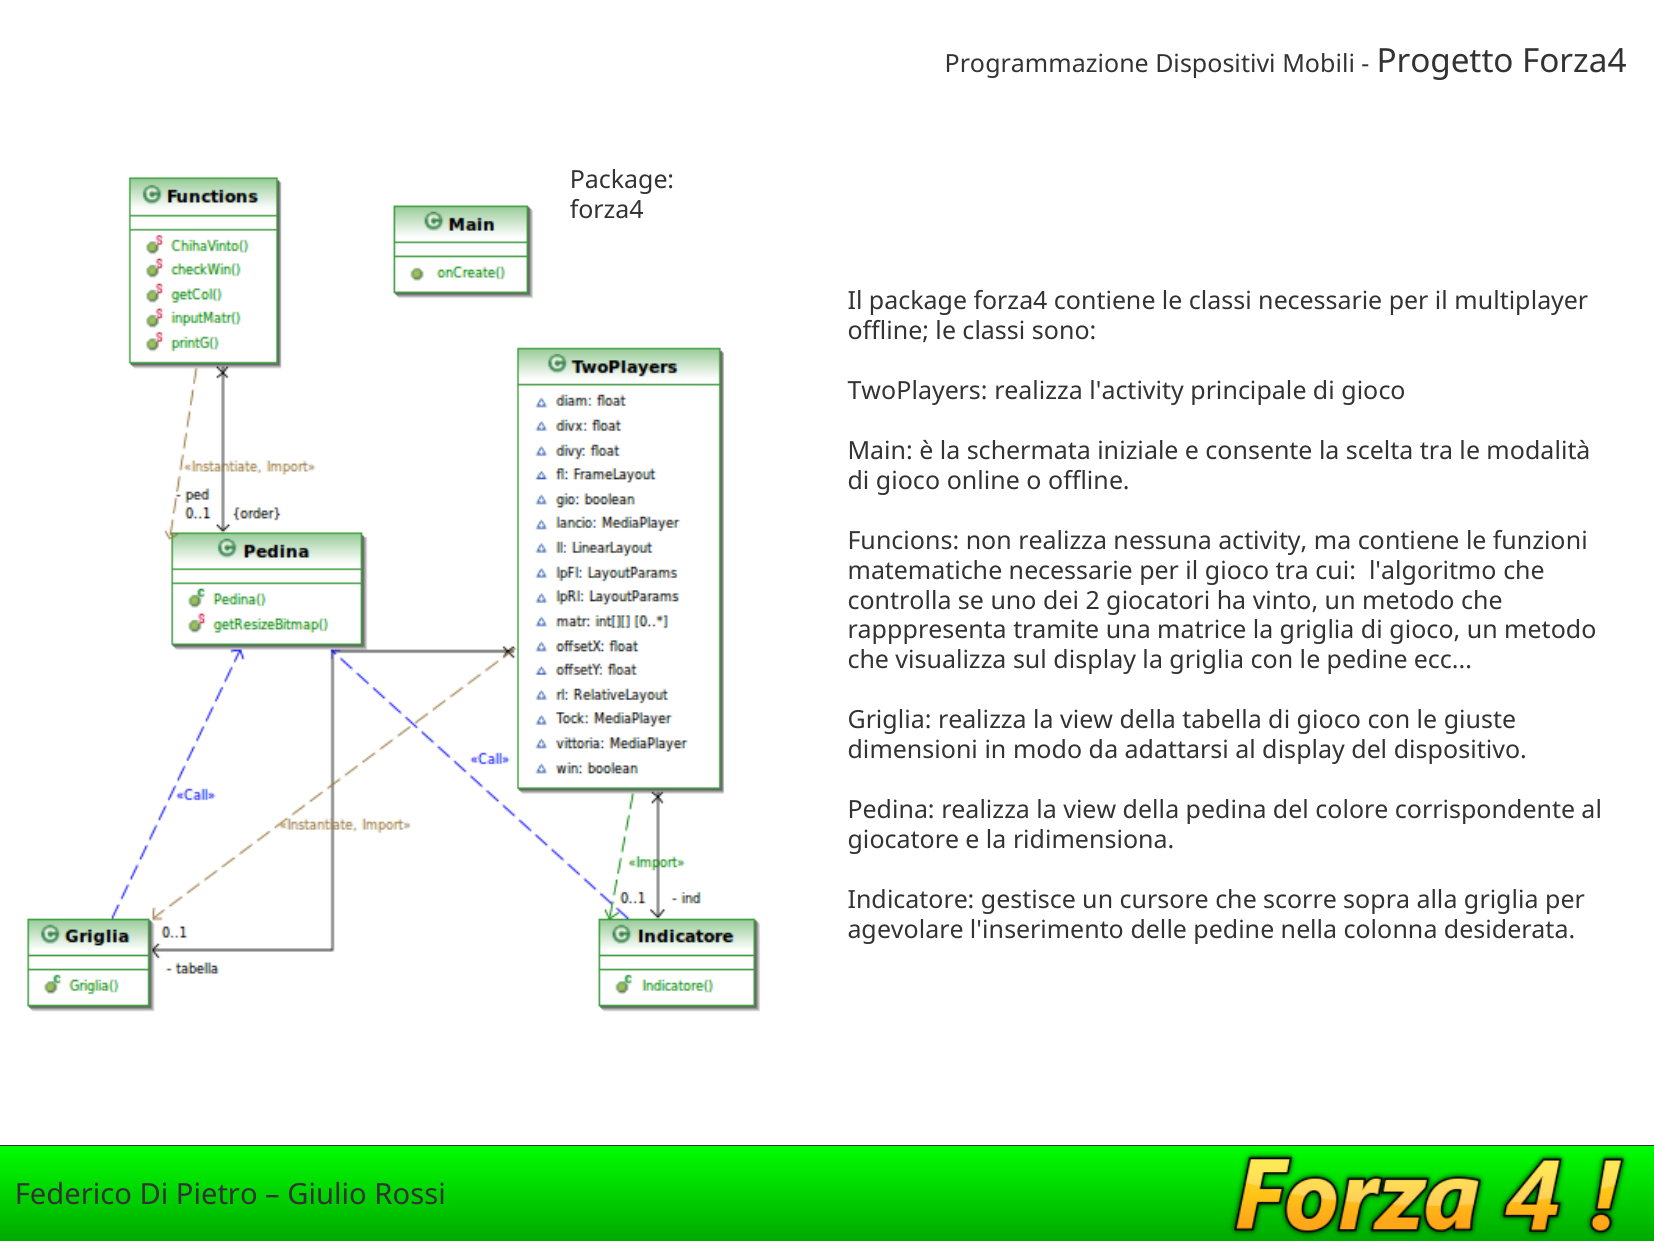

Programmazione Dispositivi Mobili - Progetto Forza4
Package: forza4
Il package forza4 contiene le classi necessarie per il multiplayer offline; le classi sono:
TwoPlayers: realizza l'activity principale di gioco
Main: è la schermata iniziale e consente la scelta tra le modalità di gioco online o offline.
Funcions: non realizza nessuna activity, ma contiene le funzioni matematiche necessarie per il gioco tra cui: l'algoritmo che controlla se uno dei 2 giocatori ha vinto, un metodo che rapppresenta tramite una matrice la griglia di gioco, un metodo che visualizza sul display la griglia con le pedine ecc...
Griglia: realizza la view della tabella di gioco con le giuste dimensioni in modo da adattarsi al display del dispositivo.
Pedina: realizza la view della pedina del colore corrispondente al giocatore e la ridimensiona.
Indicatore: gestisce un cursore che scorre sopra alla griglia per agevolare l'inserimento delle pedine nella colonna desiderata.
Federico Di Pietro – Giulio Rossi